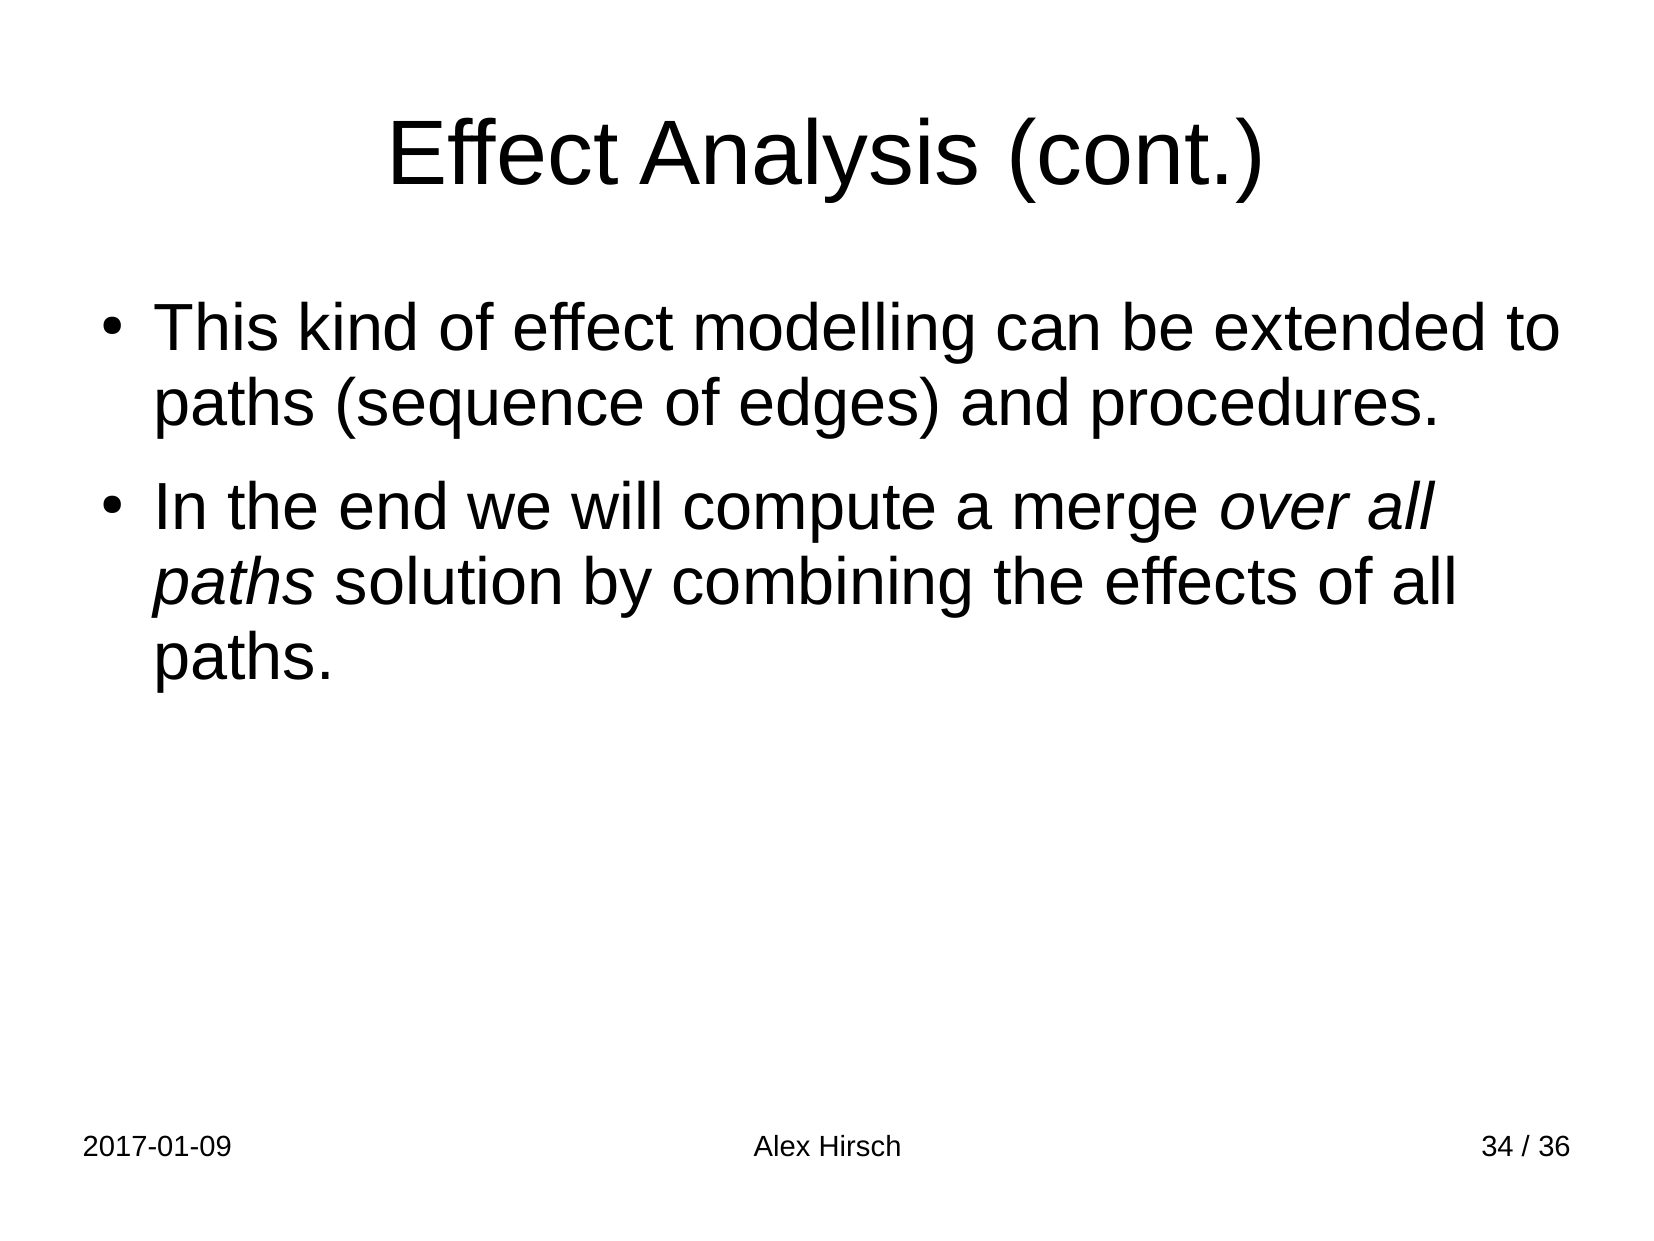

# Effect Analysis (cont.)
This kind of effect modelling can be extended to paths (sequence of edges) and procedures.
In the end we will compute a merge over all paths solution by combining the effects of all paths.
2017-01-09
Alex Hirsch
34